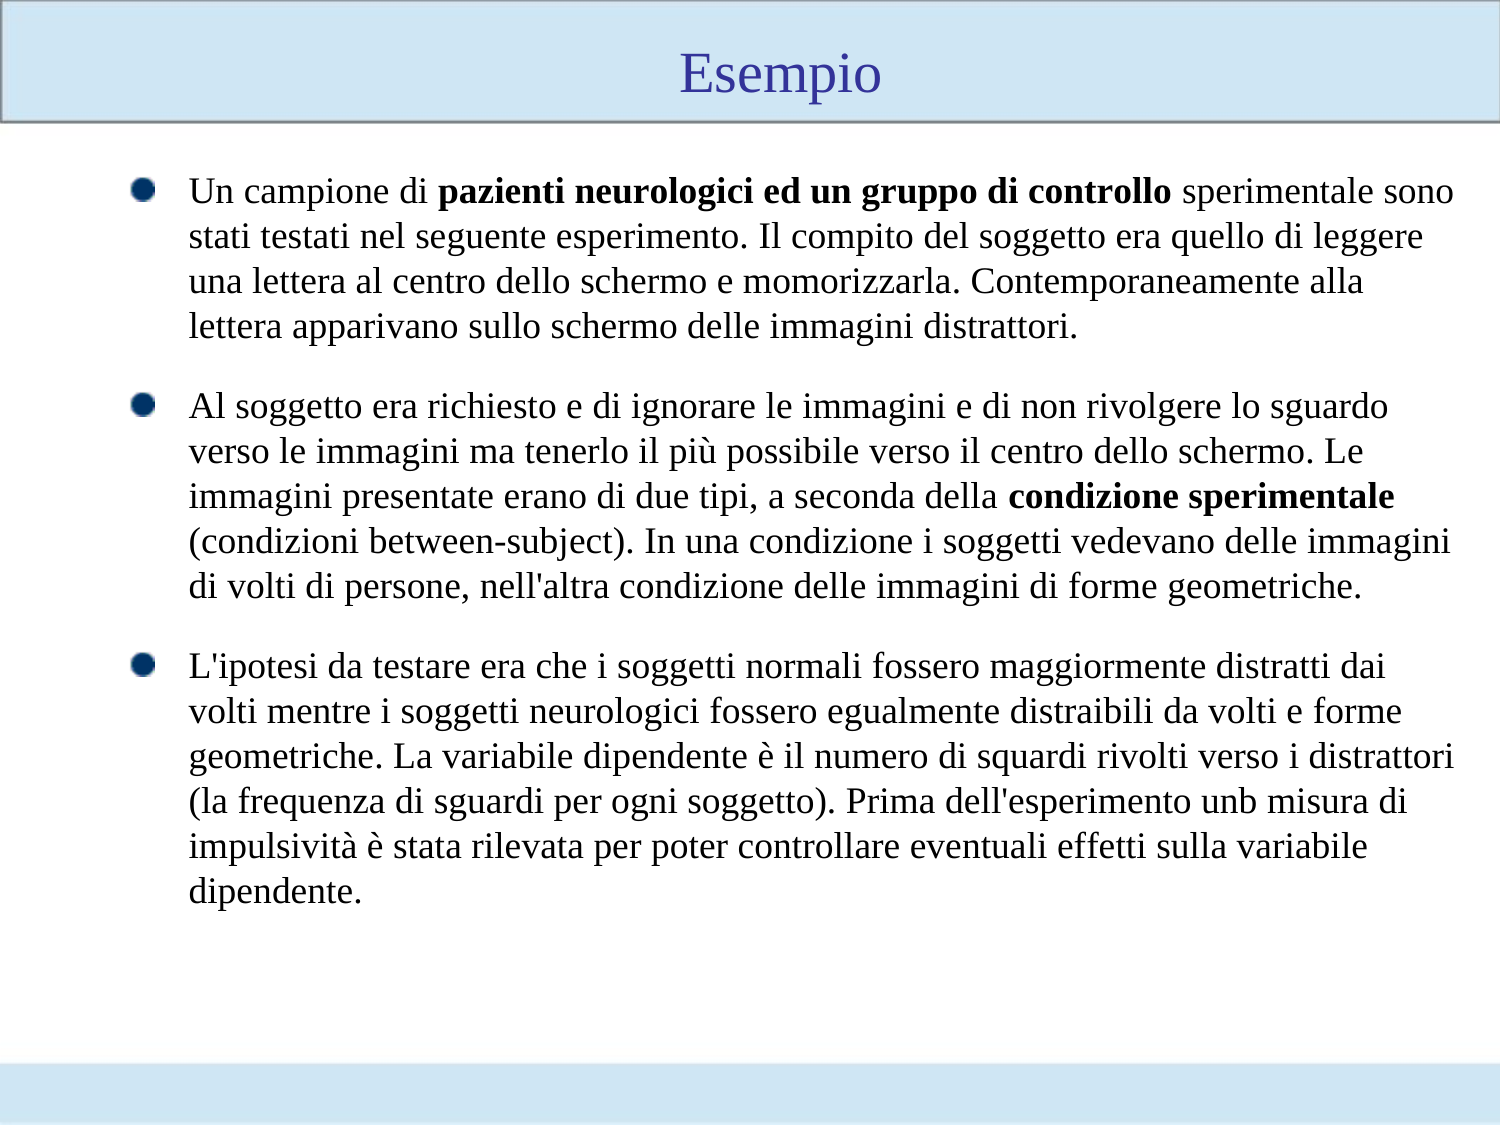

# Esempio
Un campione di pazienti neurologici ed un gruppo di controllo sperimentale sono stati testati nel seguente esperimento. Il compito del soggetto era quello di leggere una lettera al centro dello schermo e momorizzarla. Contemporaneamente alla lettera apparivano sullo schermo delle immagini distrattori.
Al soggetto era richiesto e di ignorare le immagini e di non rivolgere lo sguardo verso le immagini ma tenerlo il più possibile verso il centro dello schermo. Le immagini presentate erano di due tipi, a seconda della condizione sperimentale (condizioni between-subject). In una condizione i soggetti vedevano delle immagini di volti di persone, nell'altra condizione delle immagini di forme geometriche.
L'ipotesi da testare era che i soggetti normali fossero maggiormente distratti dai volti mentre i soggetti neurologici fossero egualmente distraibili da volti e forme geometriche. La variabile dipendente è il numero di squardi rivolti verso i distrattori (la frequenza di sguardi per ogni soggetto). Prima dell'esperimento unb misura di impulsività è stata rilevata per poter controllare eventuali effetti sulla variabile dipendente.